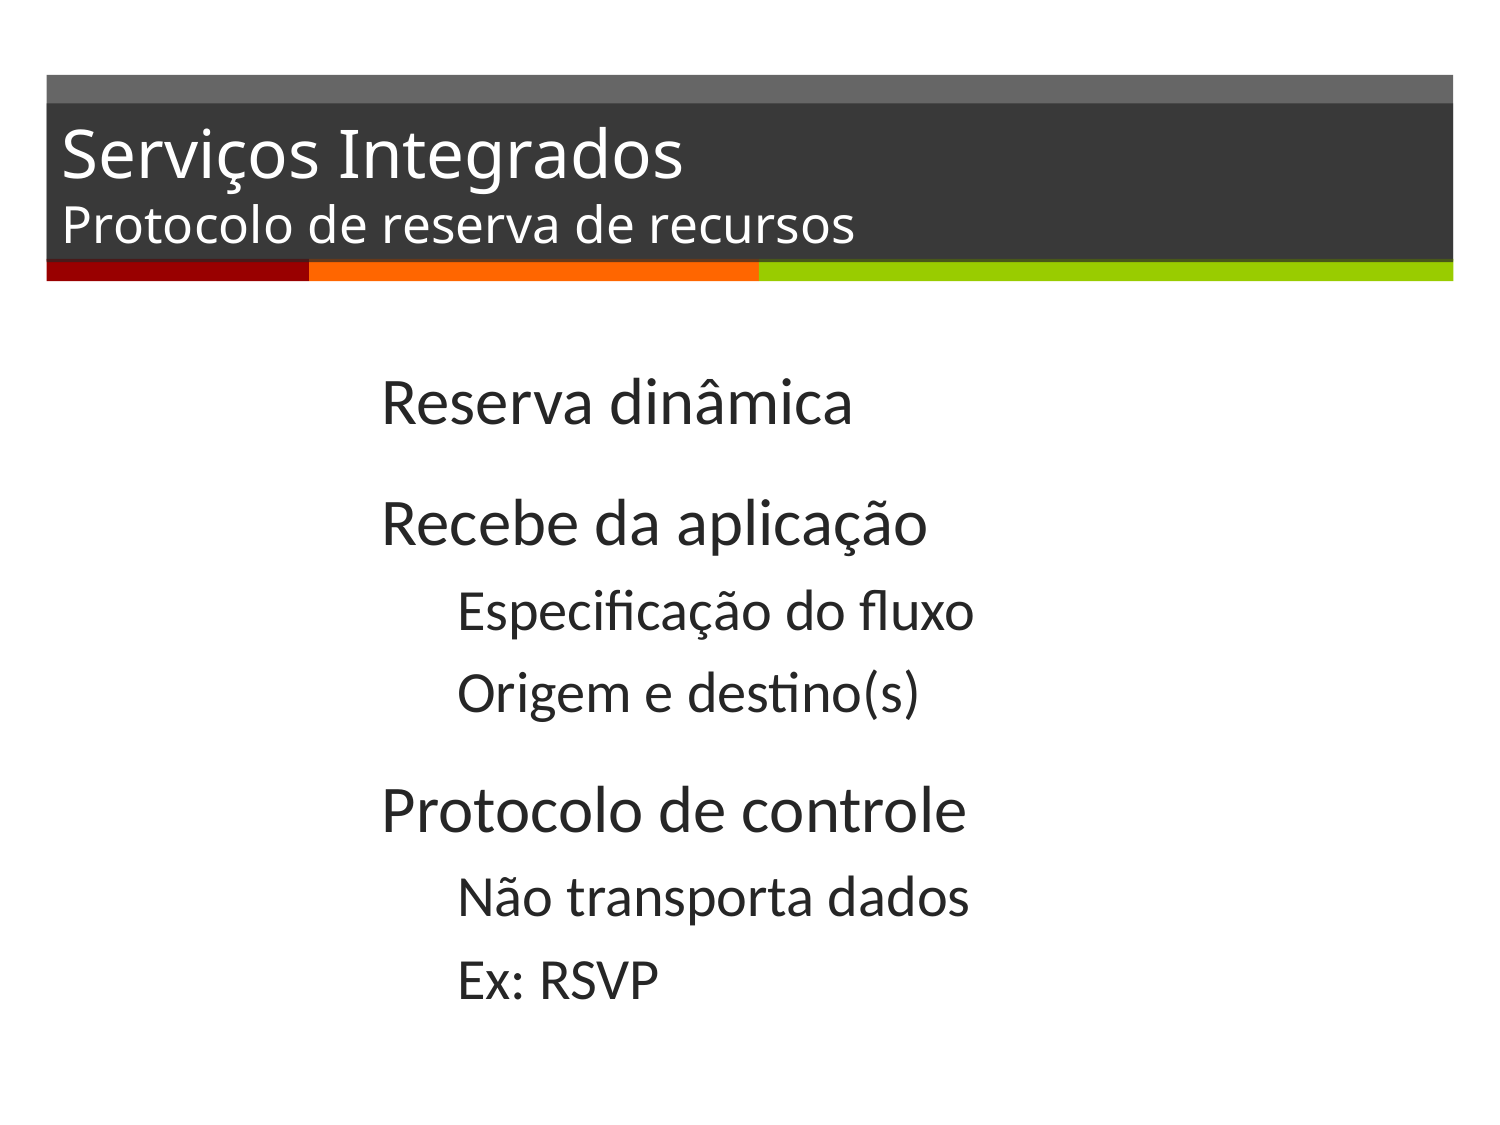

# Serviços Integrados Protocolo de reserva de recursos
Reserva dinâmica
Recebe da aplicação
Especificação do fluxo
Origem e destino(s)
Protocolo de controle
Não transporta dados
Ex: RSVP